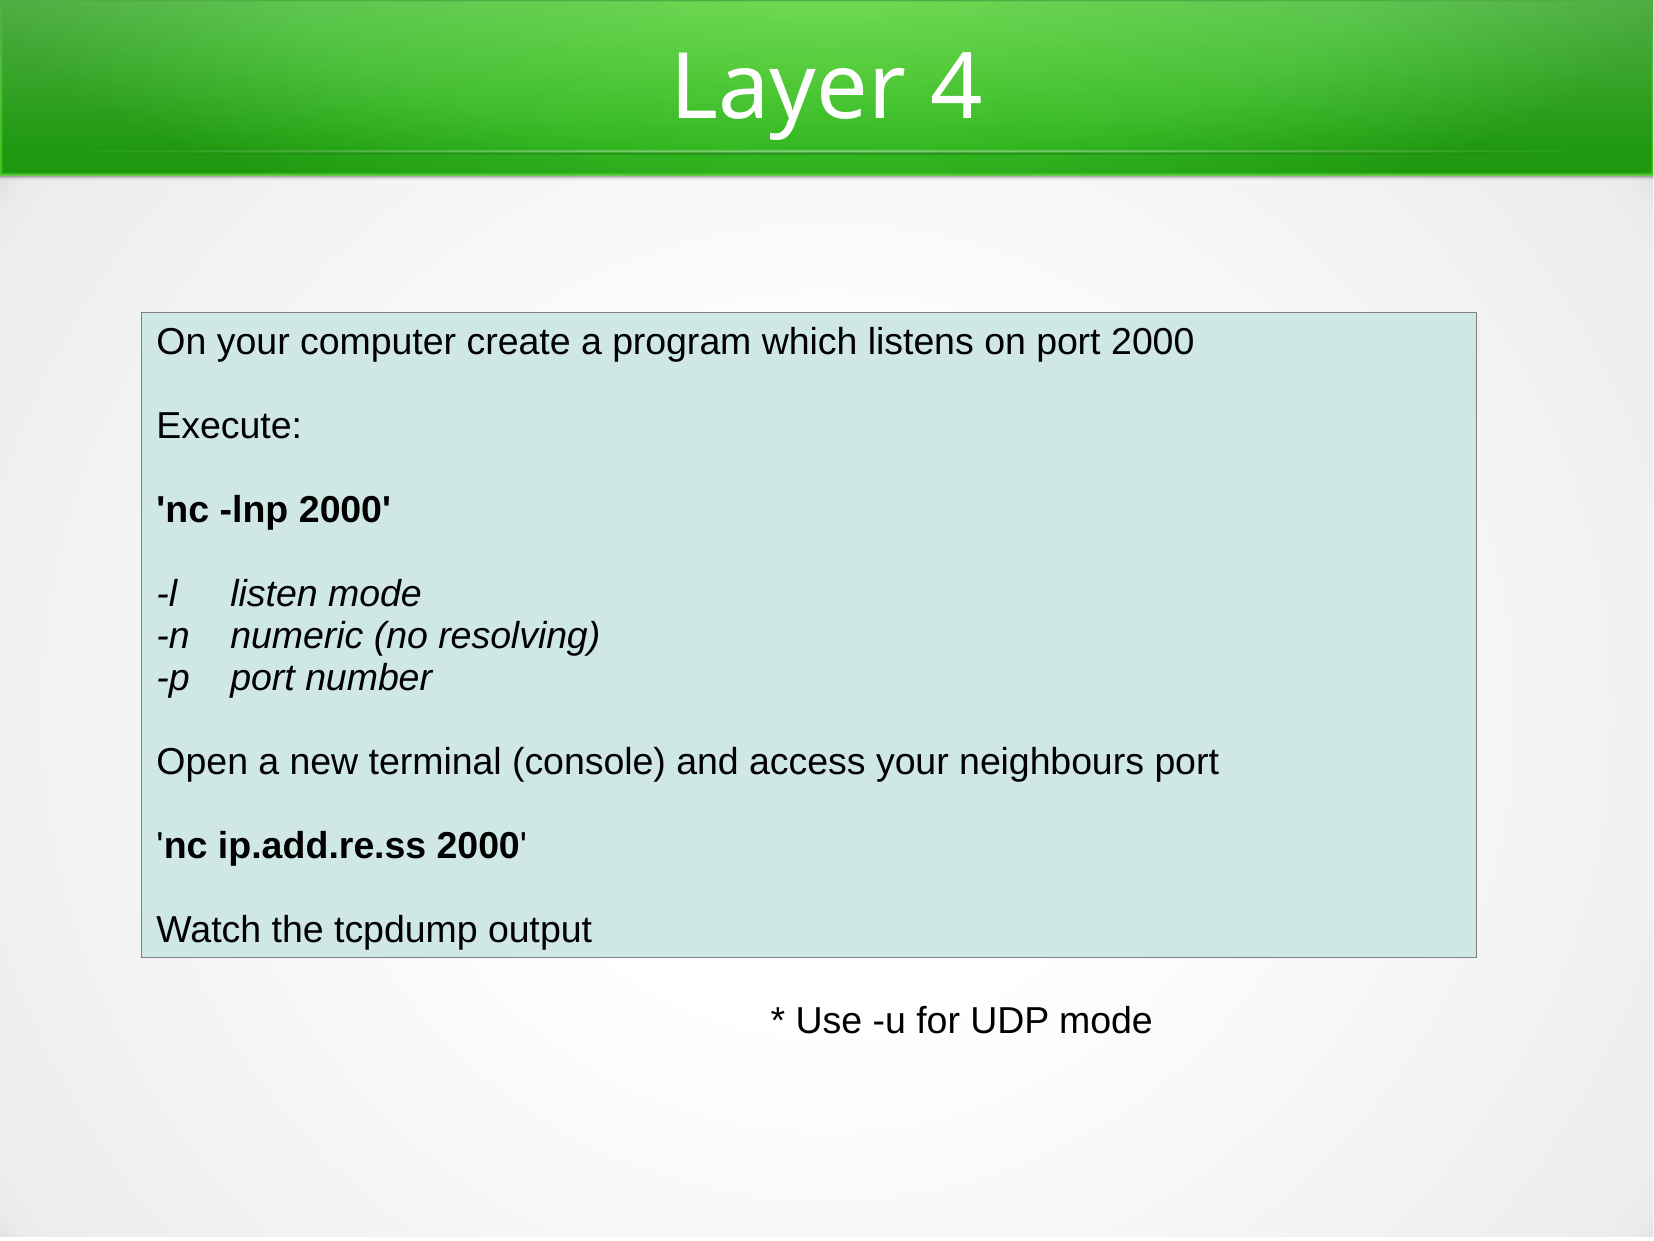

# Layer 4
On your computer create a program which listens on port 2000
Execute:
'nc -lnp 2000'
-l	listen mode
-n 	numeric (no resolving)
-p	port number
Open a new terminal (console) and access your neighbours port
'nc ip.add.re.ss 2000'
Watch the tcpdump output
* Use -u for UDP mode